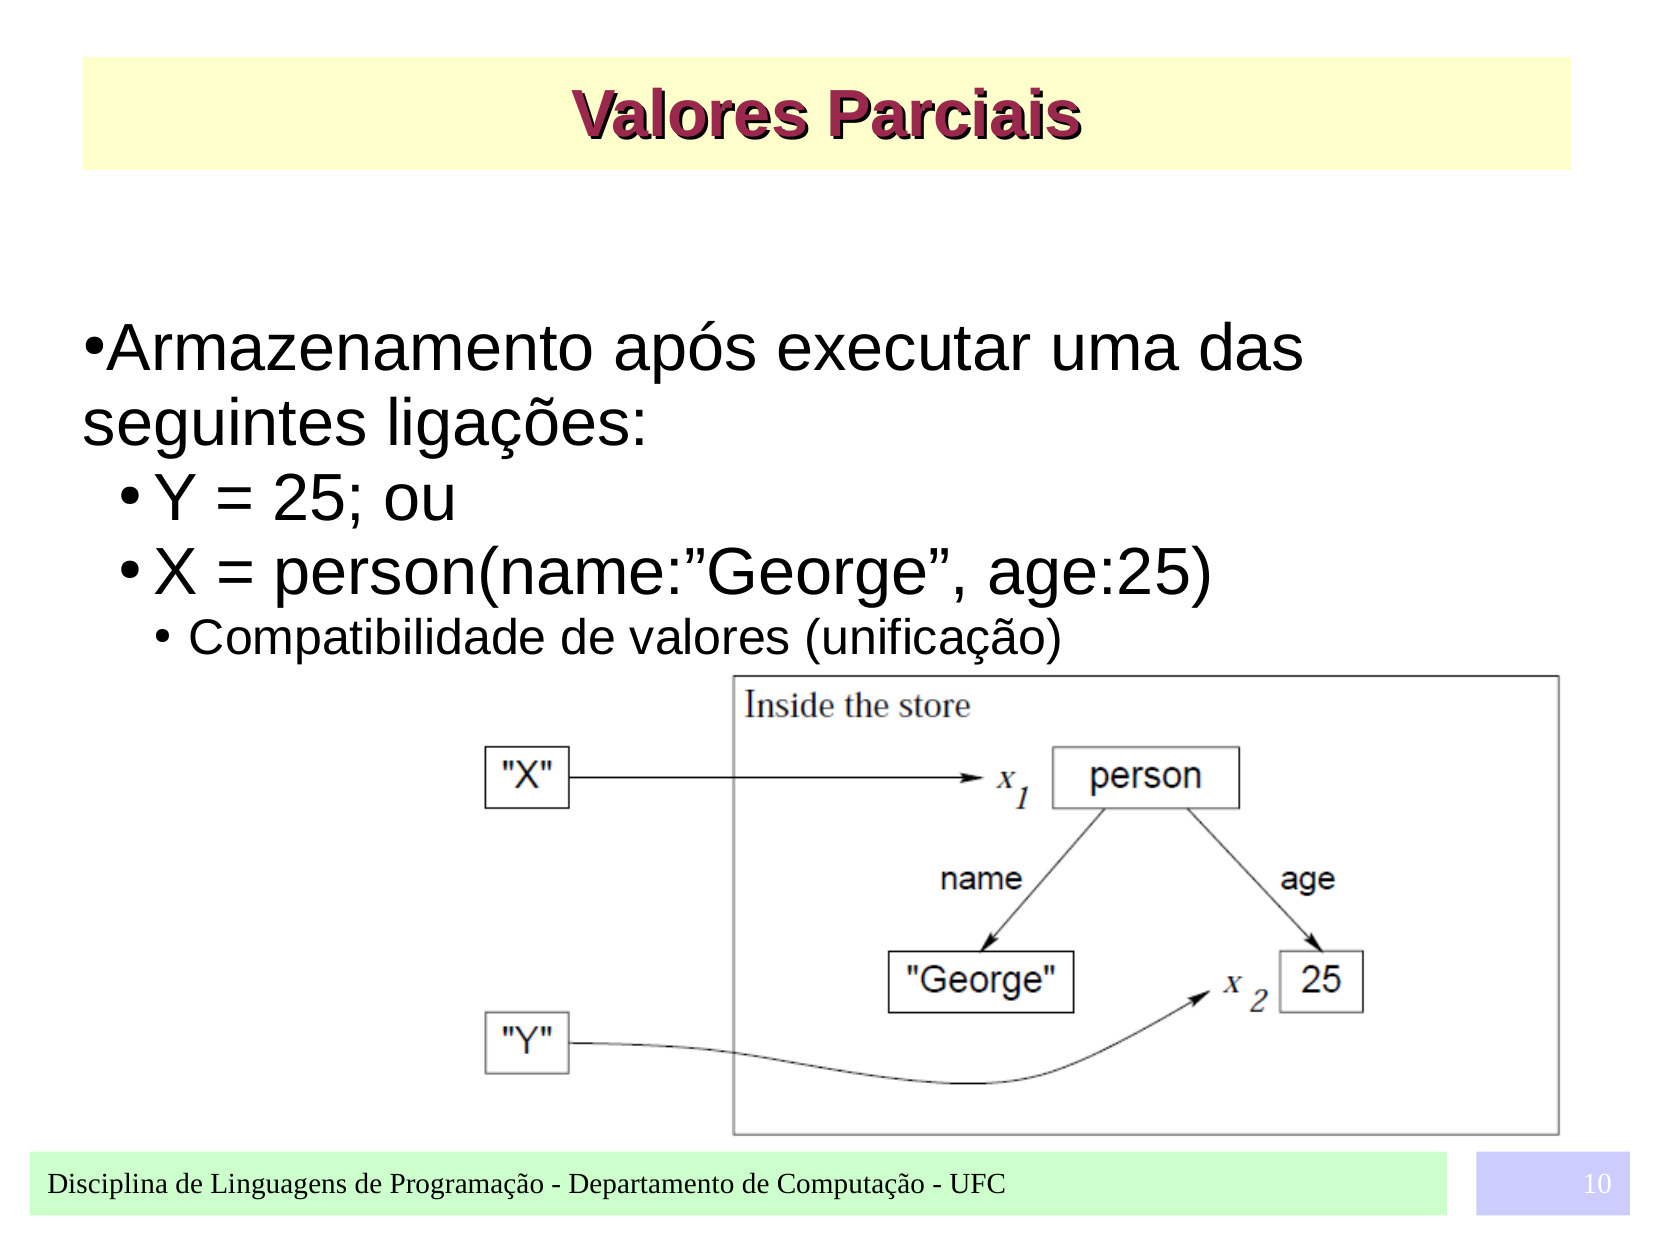

Armazenamento após executar uma das seguintes ligações:
Y = 25; ou
X = person(name:”George”, age:25)
Compatibilidade de valores (unificação)
# Valores Parciais
Disciplina de Linguagens de Programação - Departamento de Computação - UFC
10